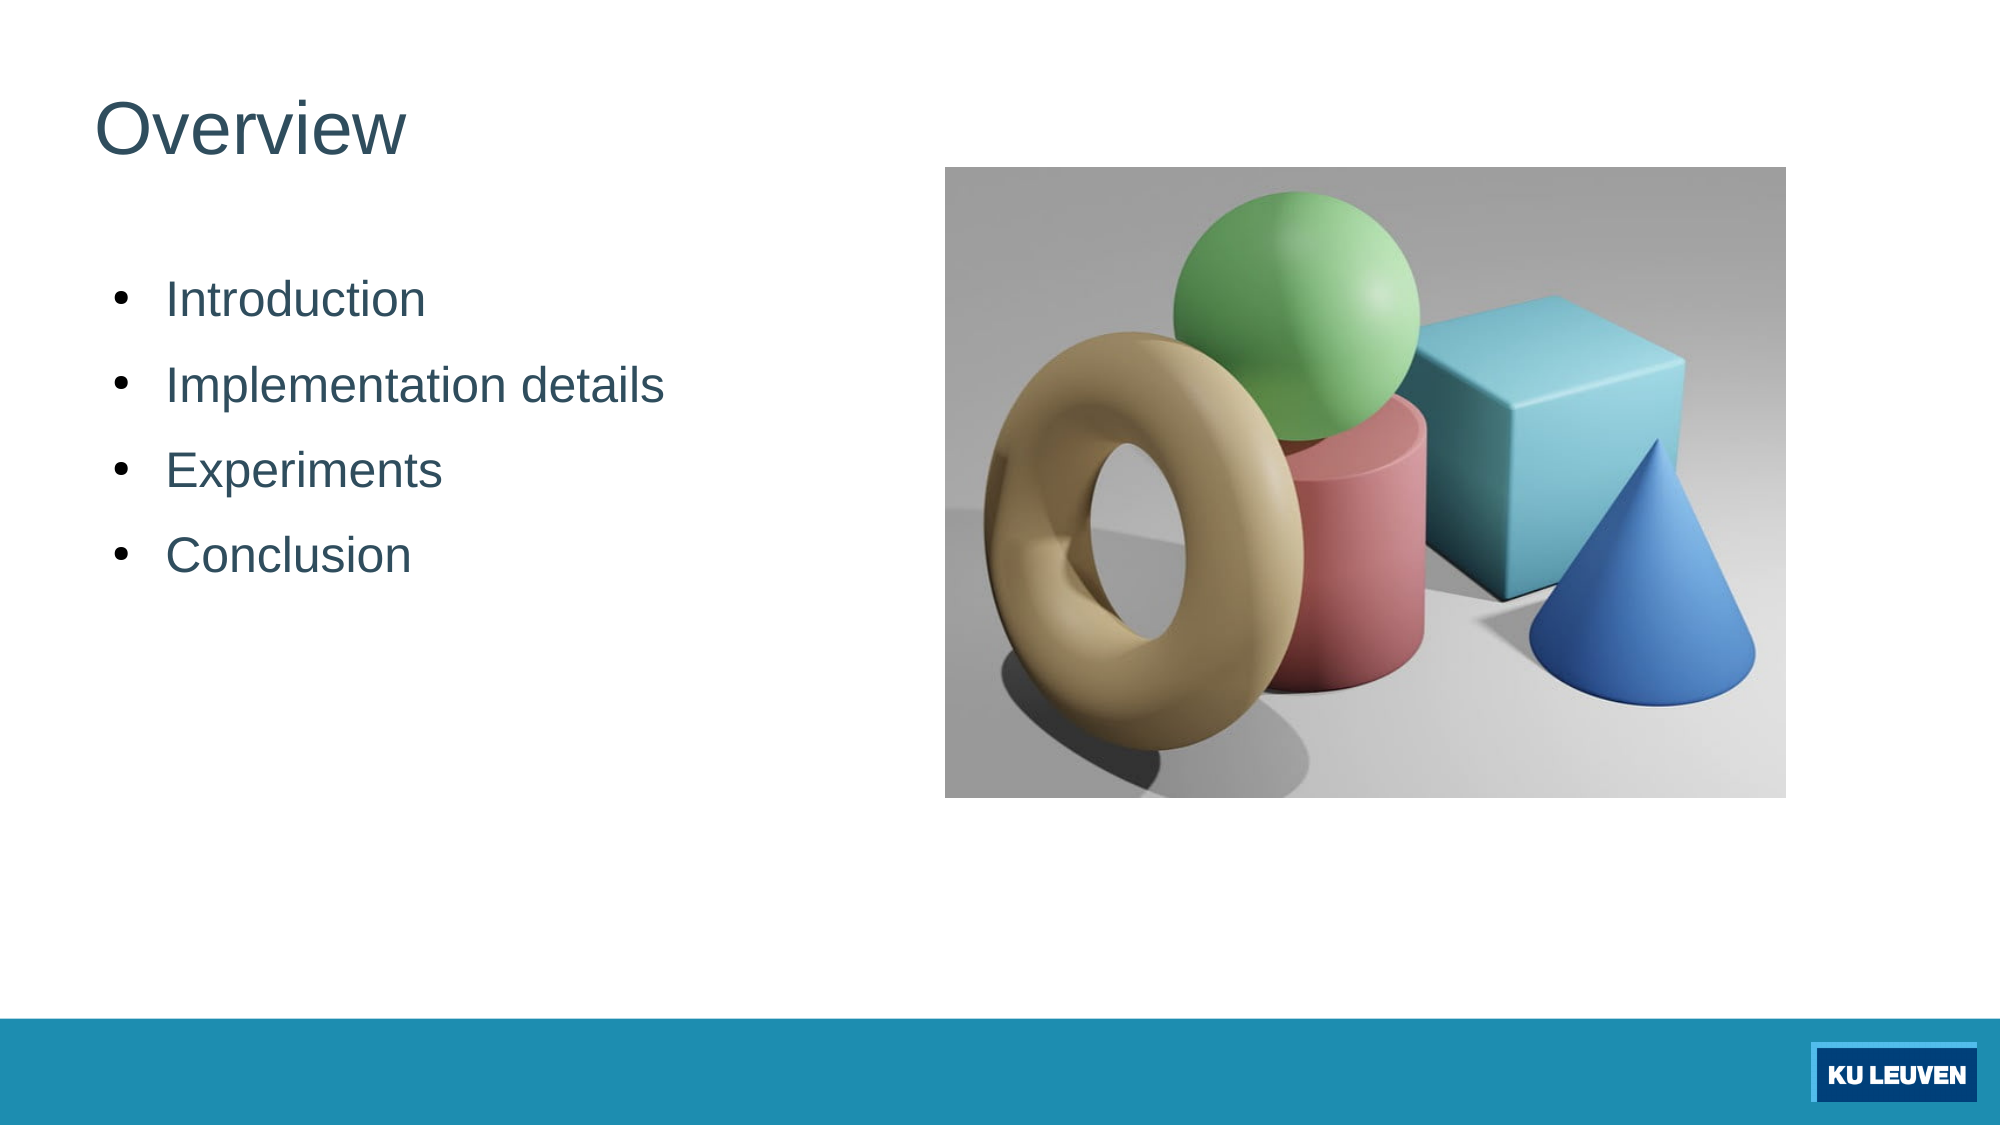

# Overview
Introduction
Implementation details
Experiments
Conclusion